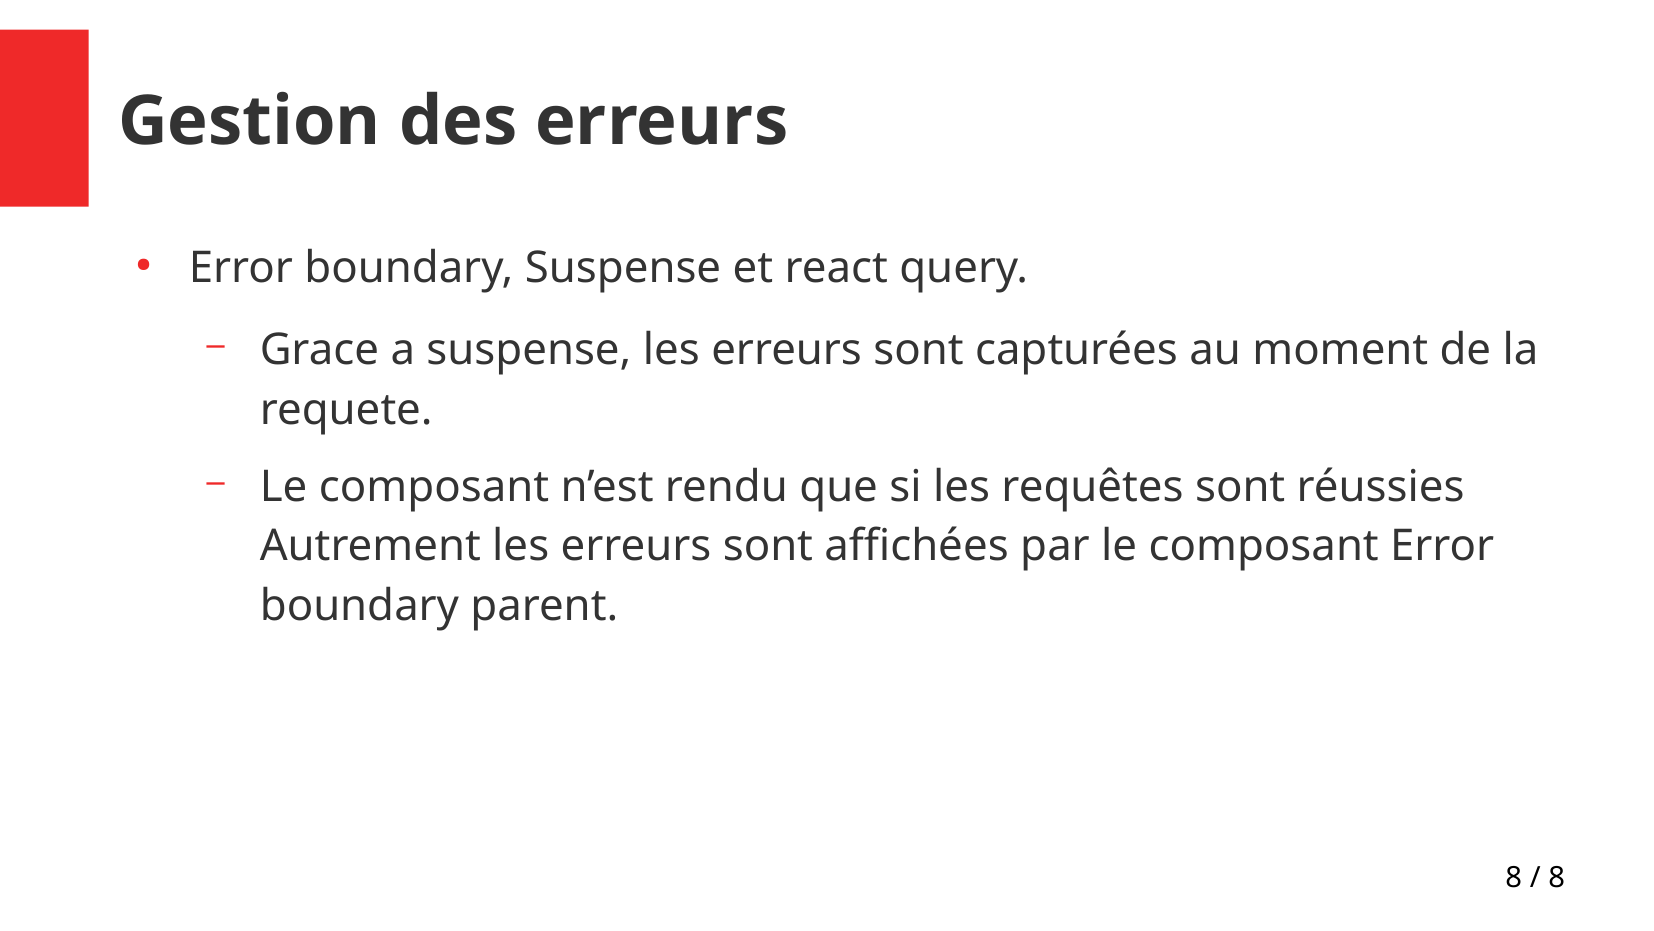

# Gestion des erreurs
Error boundary, Suspense et react query.
Grace a suspense, les erreurs sont capturées au moment de la requete.
Le composant n’est rendu que si les requêtes sont réussies Autrement les erreurs sont affichées par le composant Error boundary parent.
8